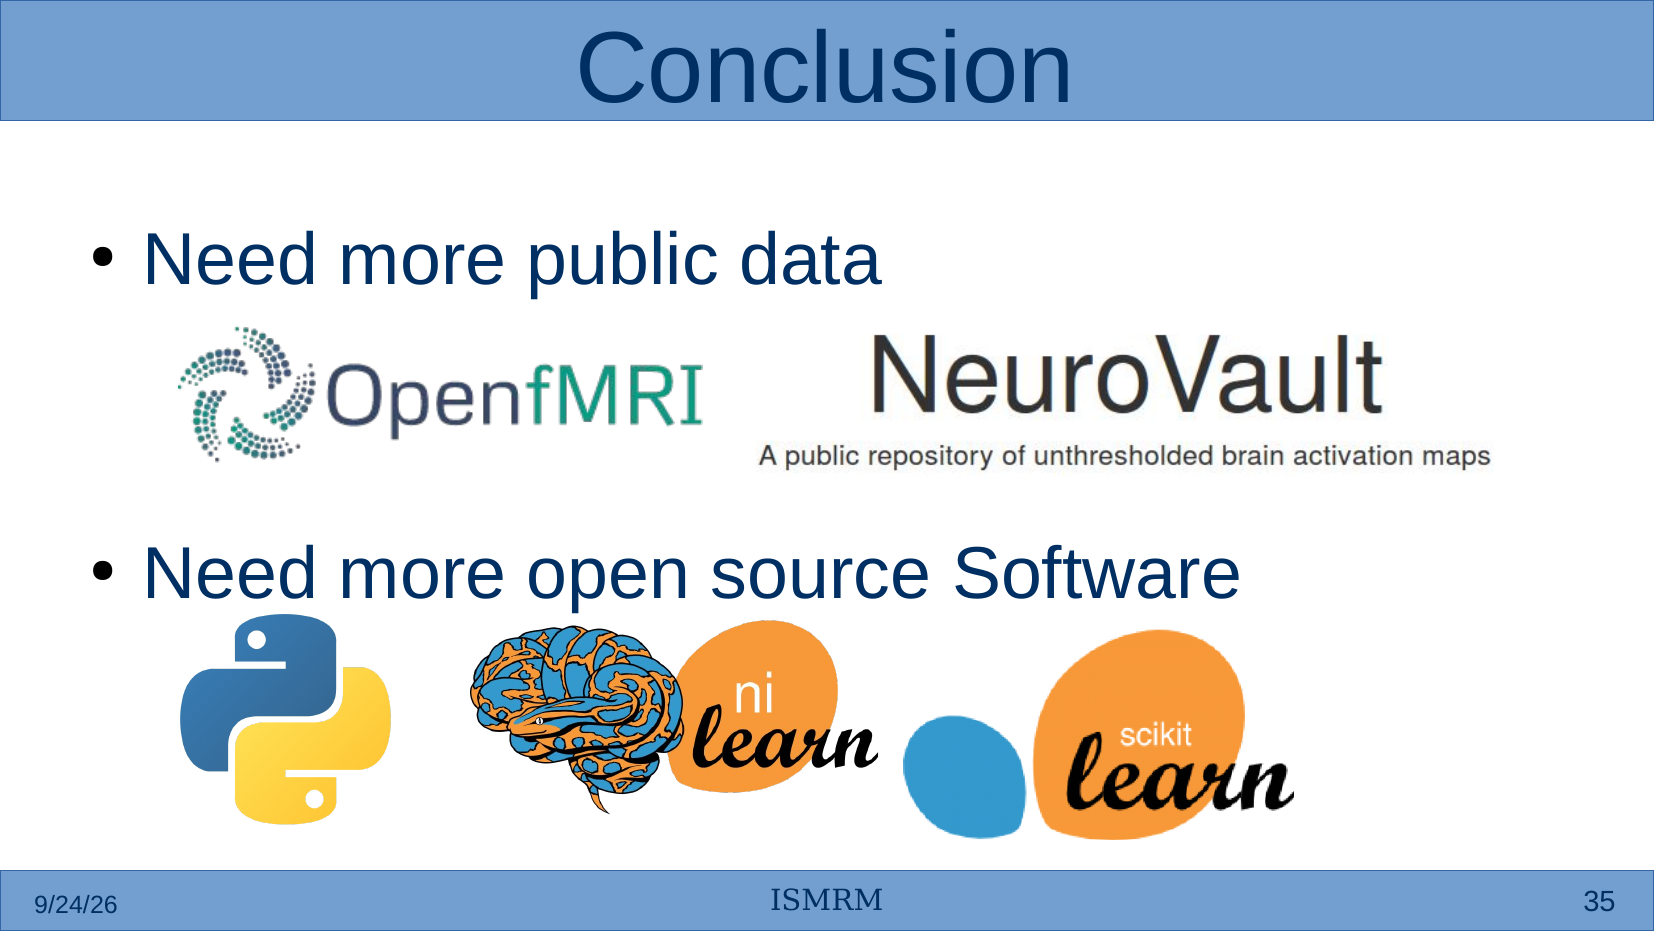

# Conclusion
Need more public data
Need more open source Software
35